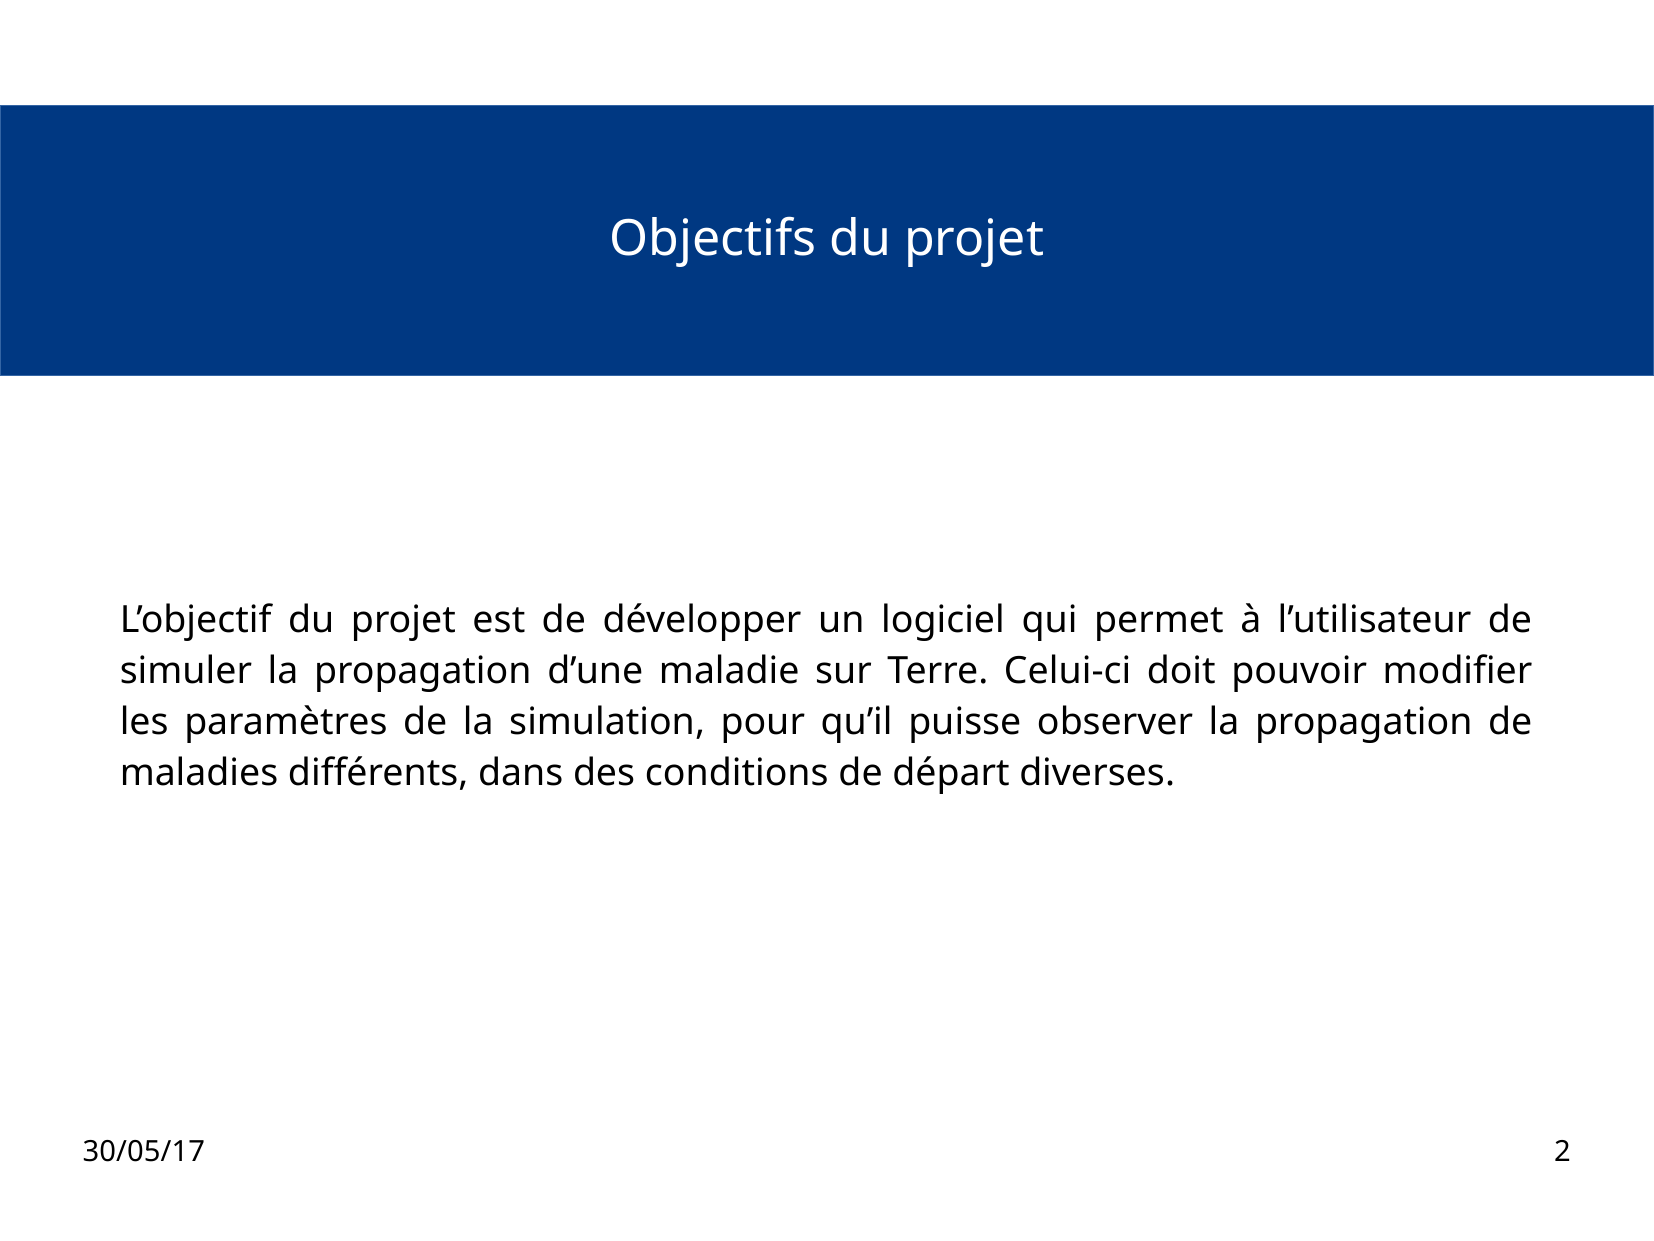

Objectifs du projet
L’objectif du projet est de développer un logiciel qui permet à l’utilisateur de simuler la propagation d’une maladie sur Terre. Celui-ci doit pouvoir modifier les paramètres de la simulation, pour qu’il puisse observer la propagation de maladies différents, dans des conditions de départ diverses.
30/05/17
2